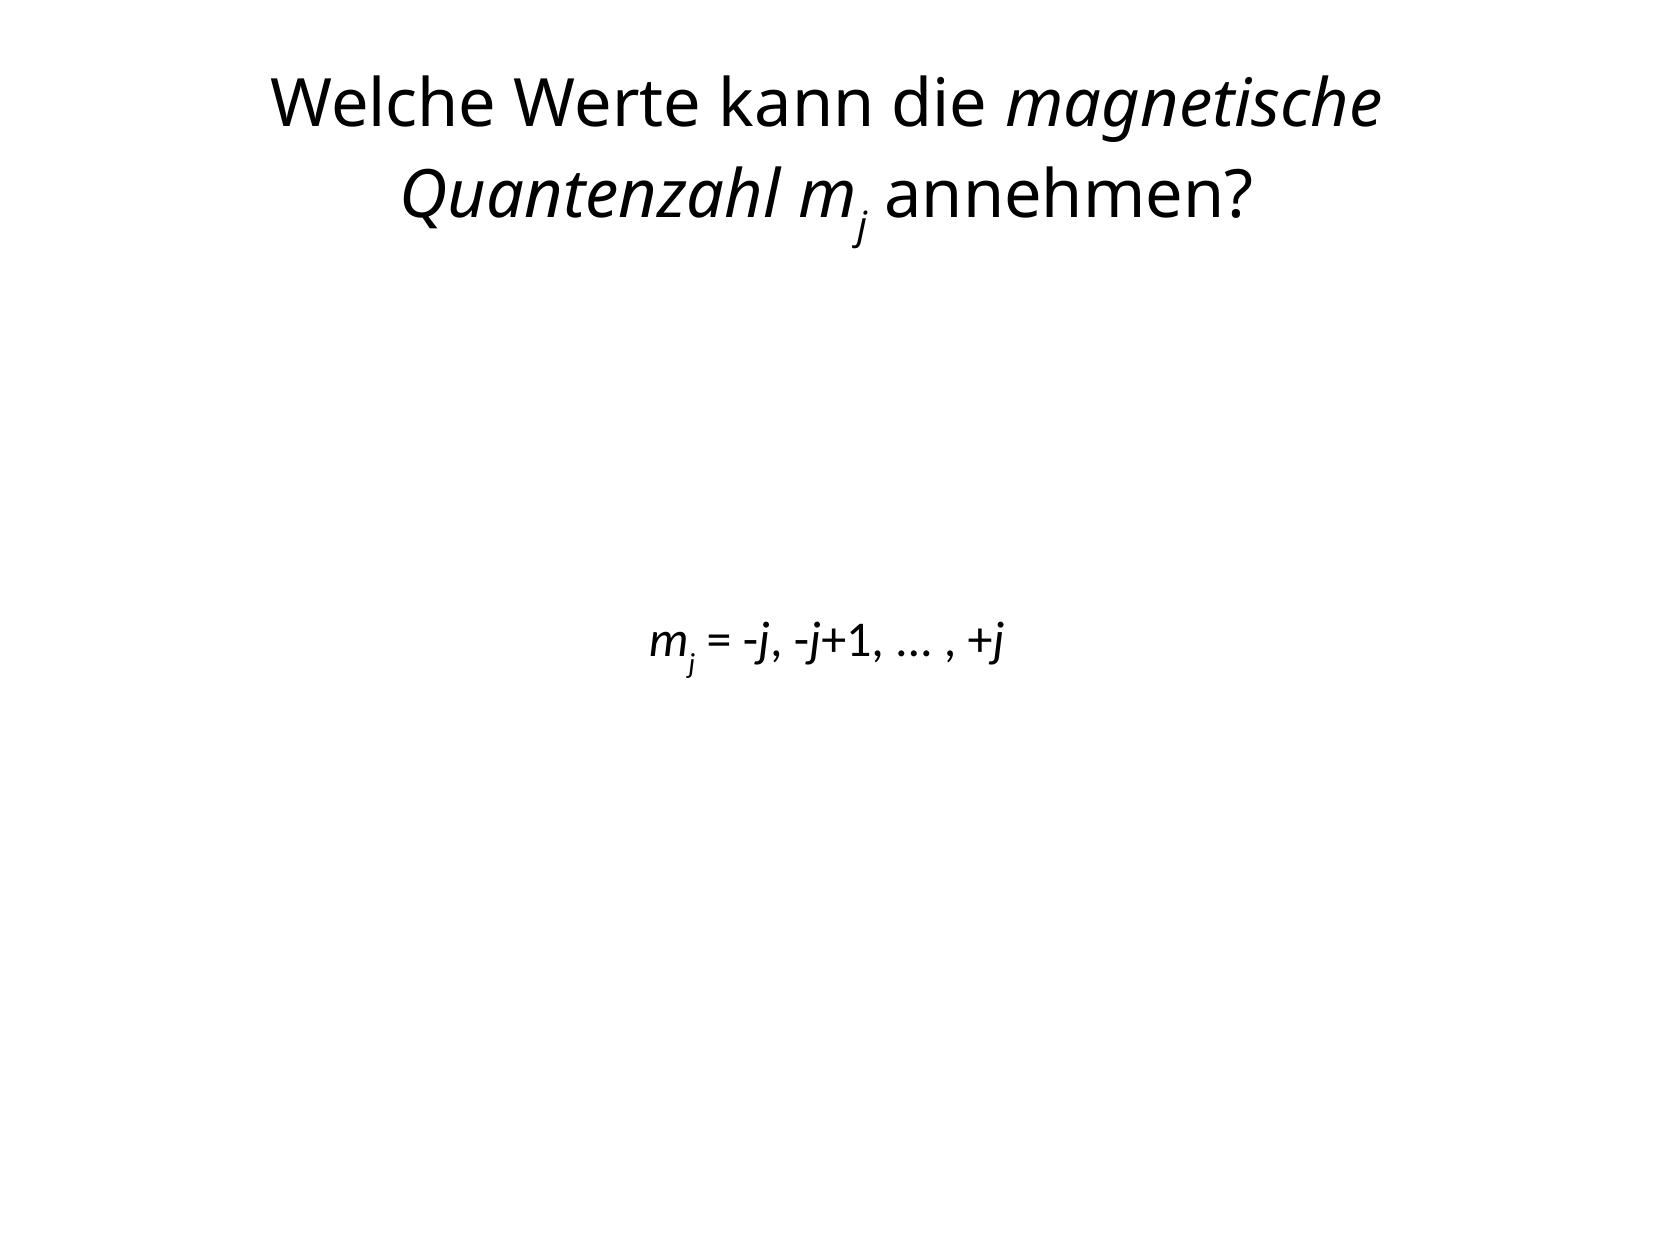

# Welche Werte kann die magnetische Quantenzahl mj annehmen?
mj = -j, -j+1, ... , +j